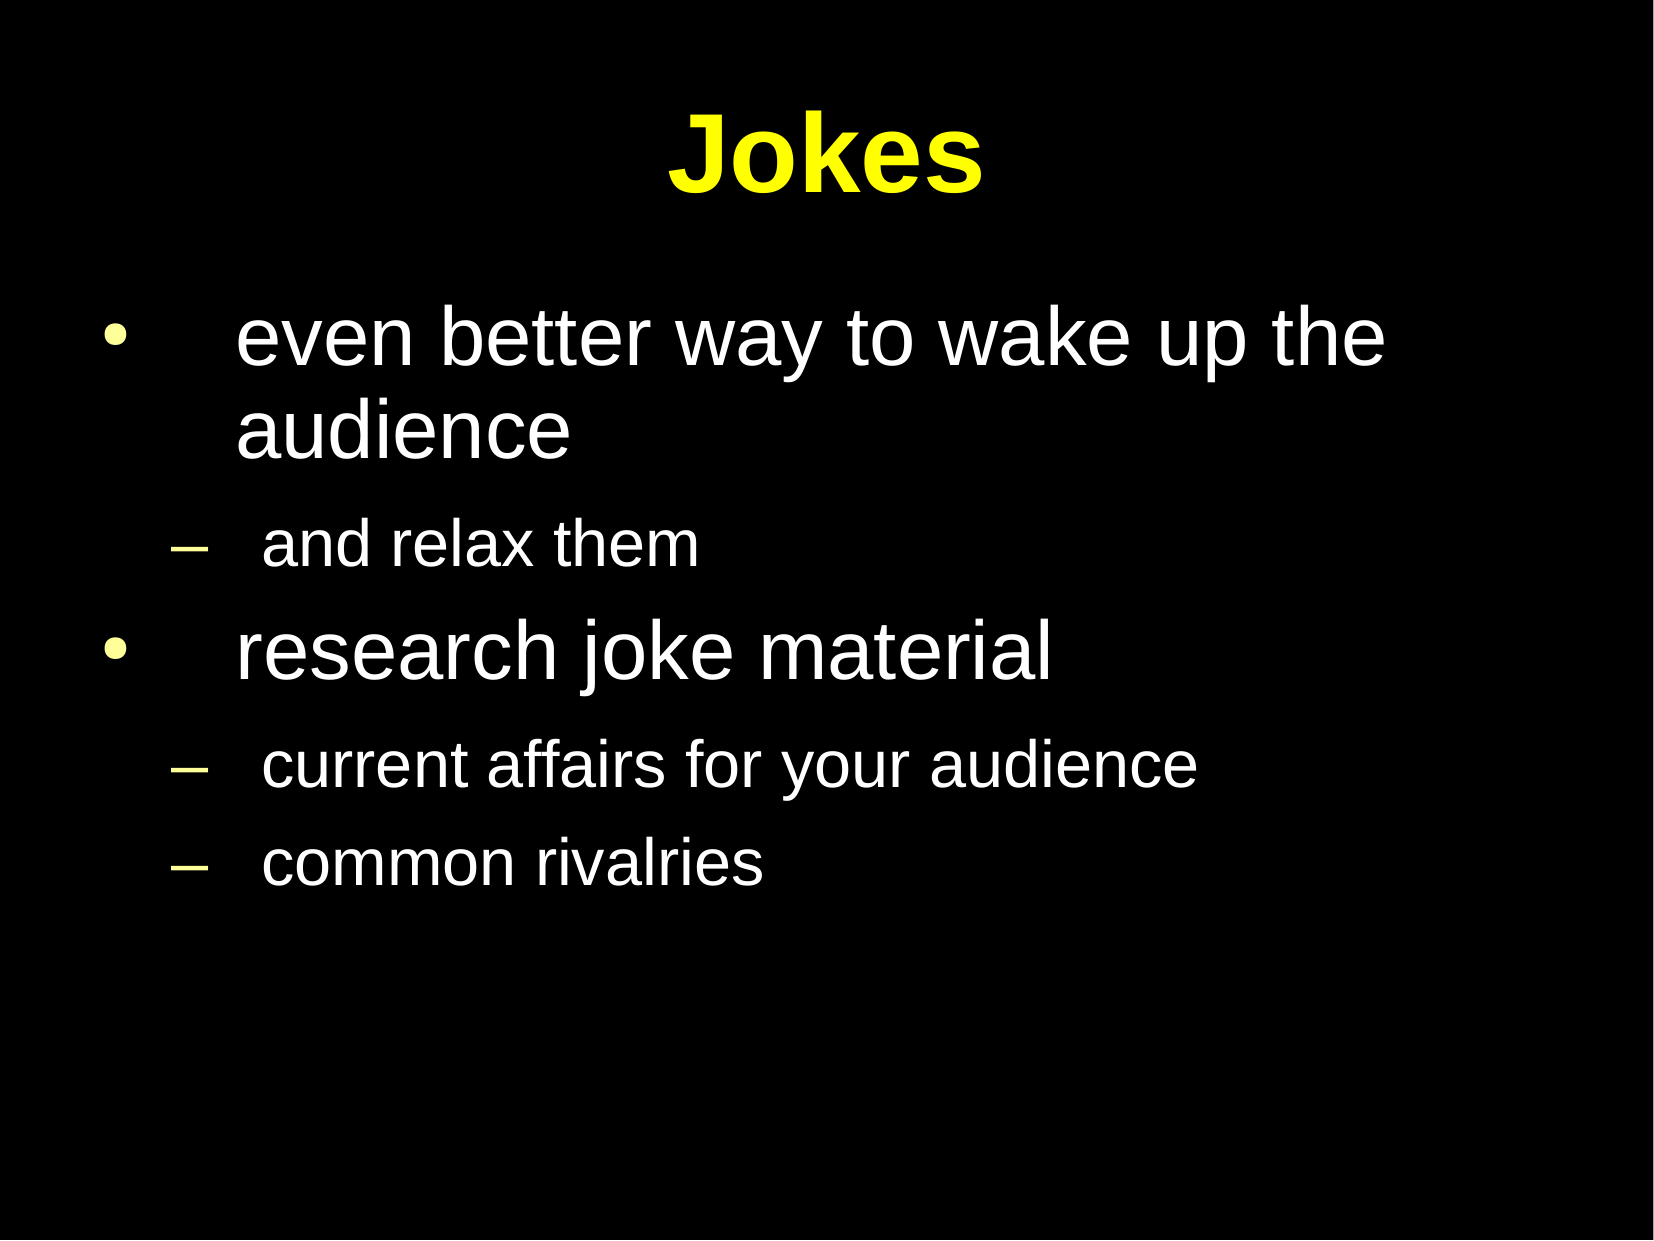

# Jokes
even better way to wake up the audience
and relax them
research joke material
current affairs for your audience
common rivalries